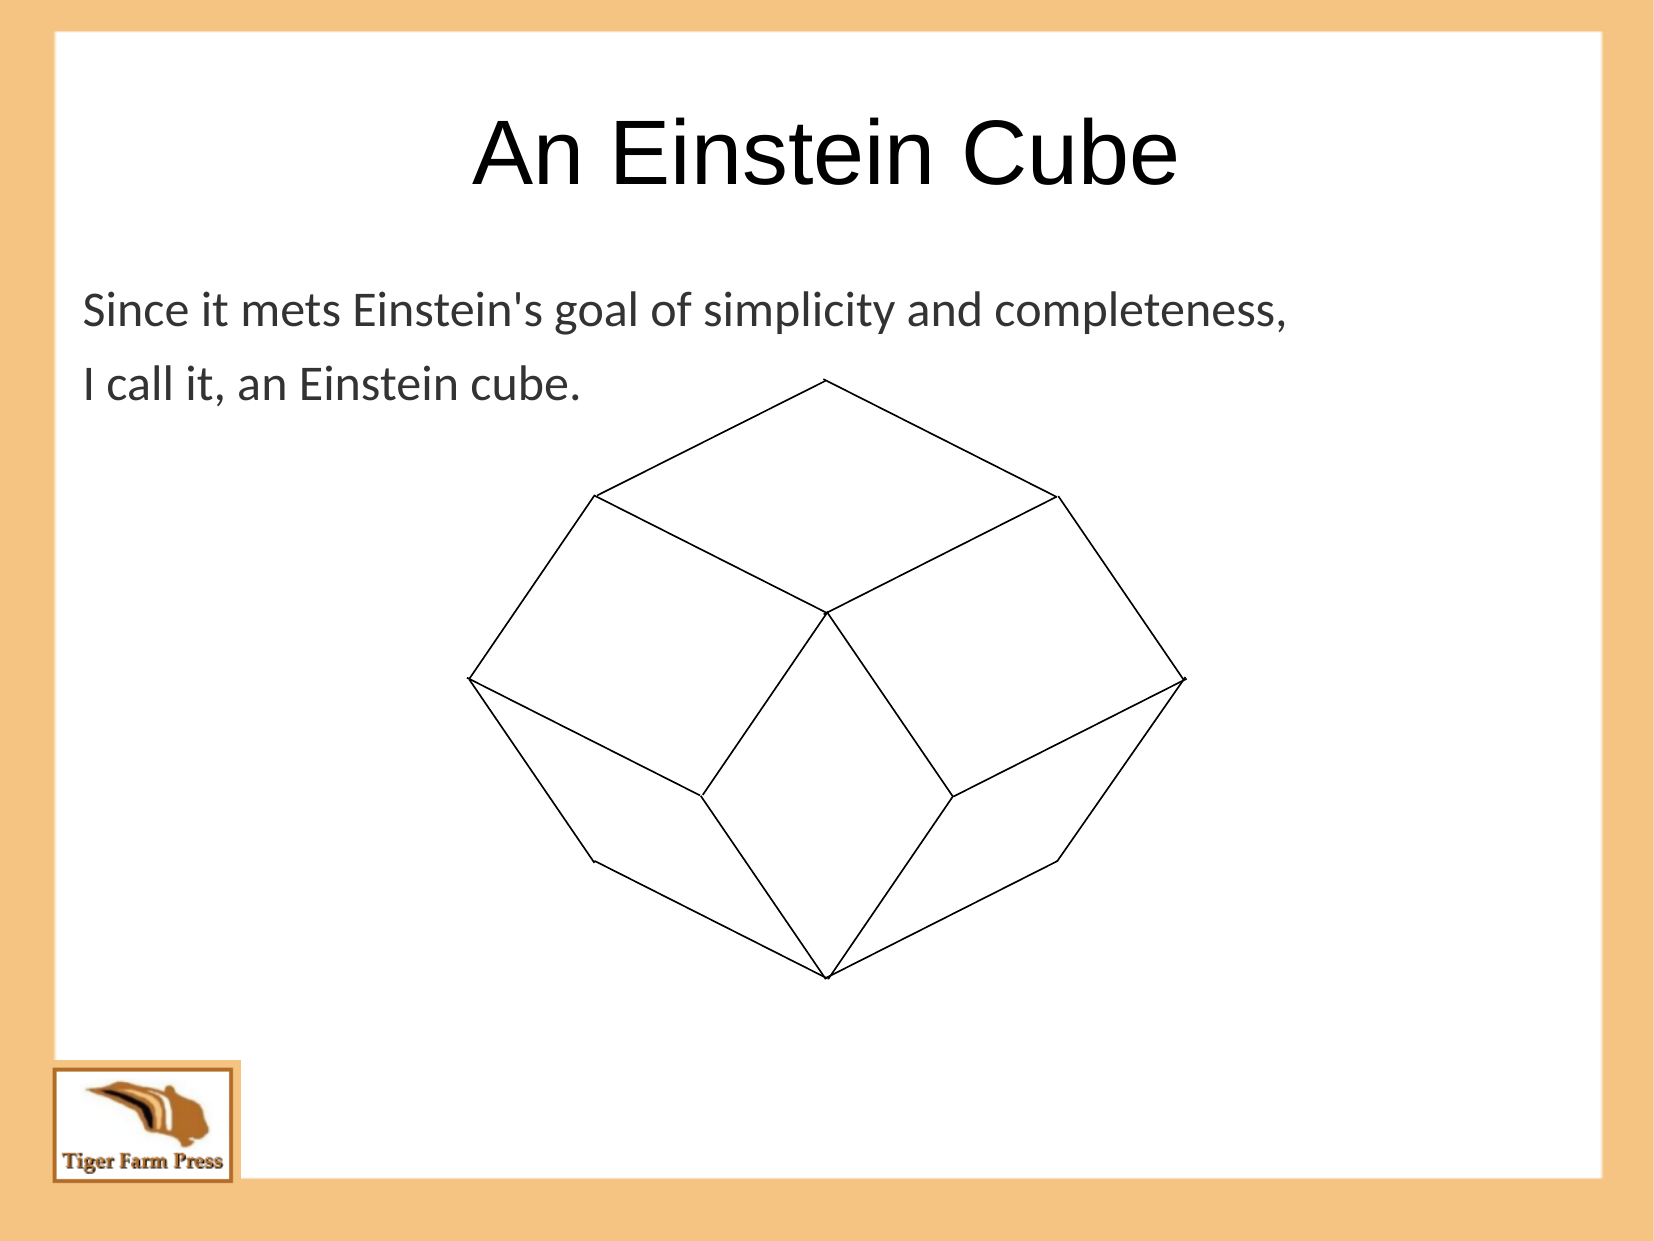

# An Einstein Cube
Since it mets Einstein's goal of simplicity and completeness,
I call it, an Einstein cube.